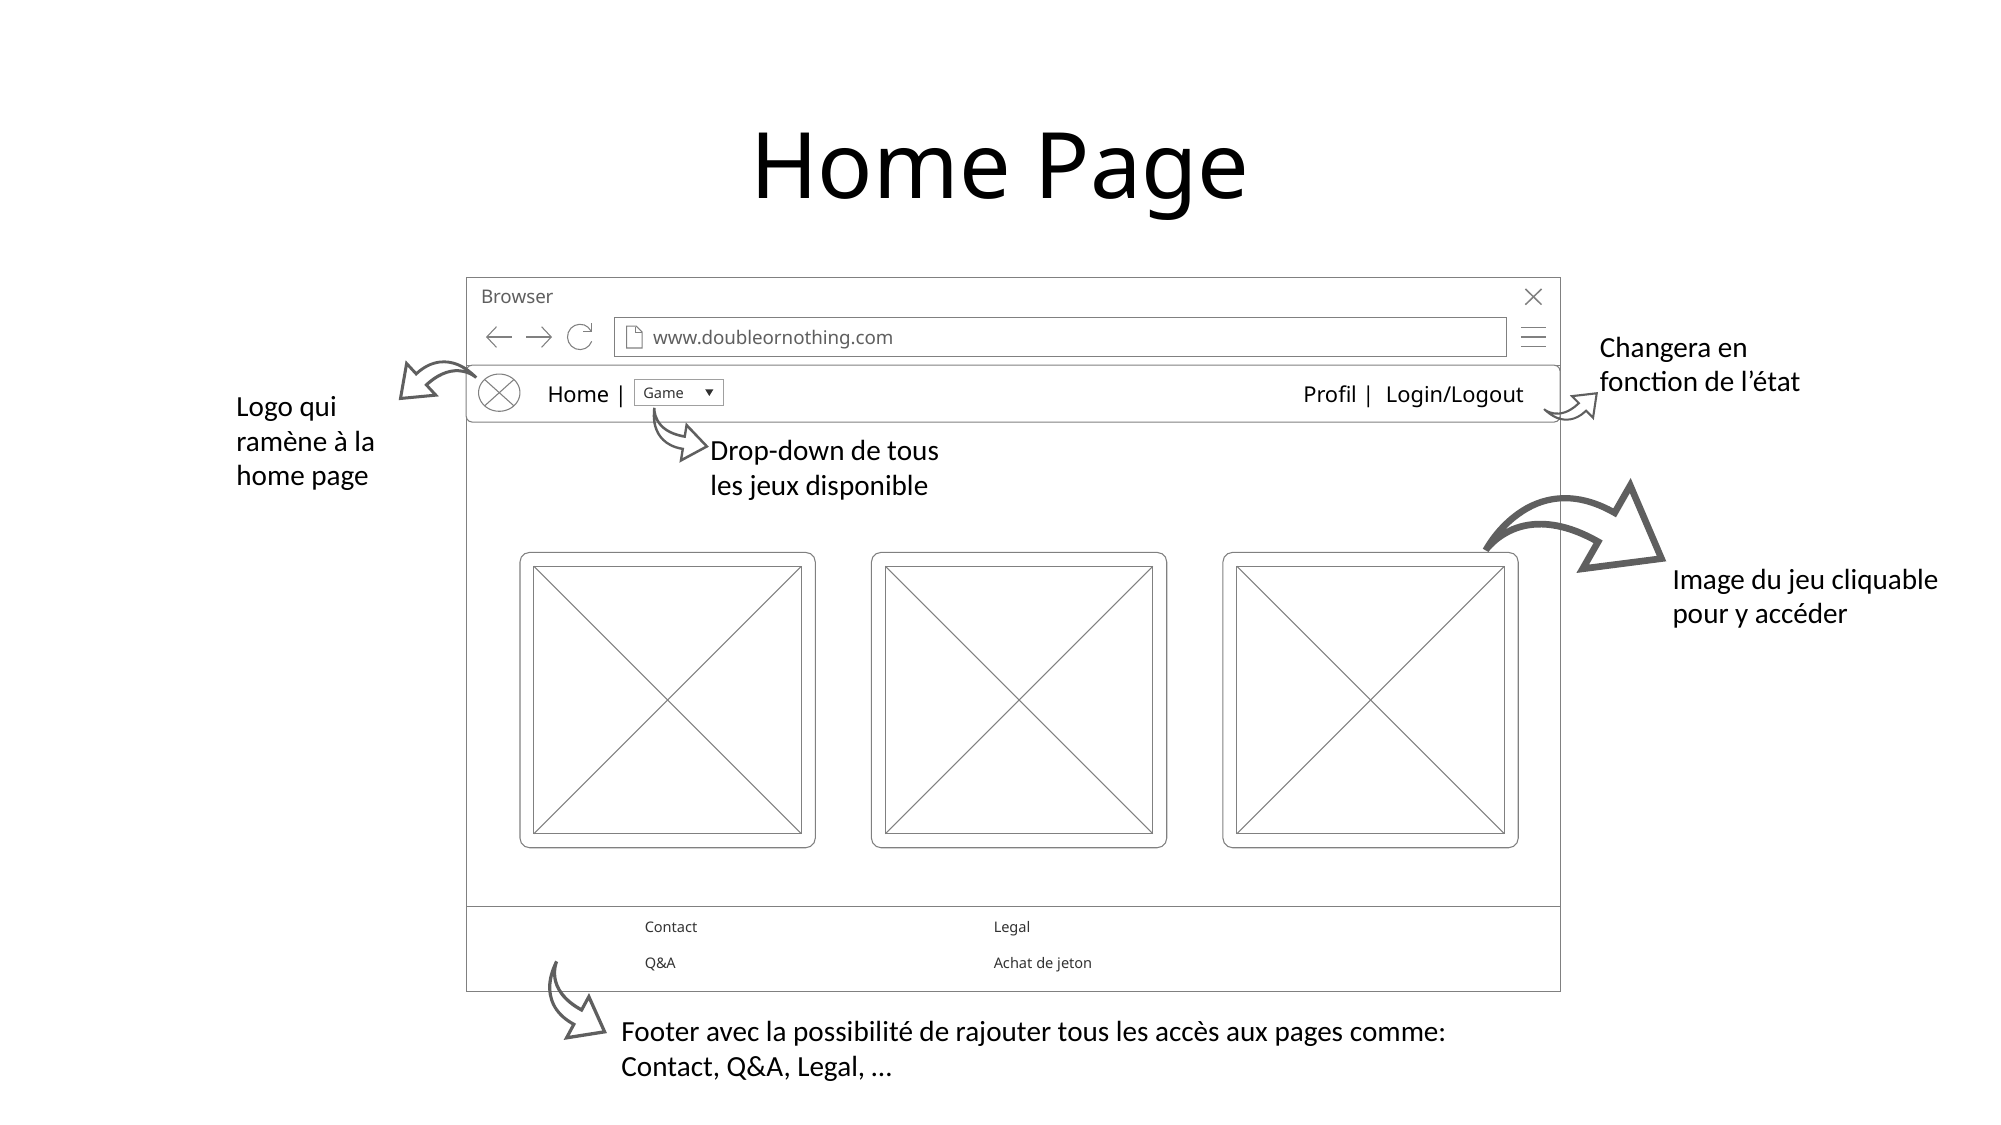

# Home Page
Browser
www.doubleornothing.com
Changera en fonction de l’état
 Home | Profil | Login/Logout
Logo qui ramène à la home page
Game
Drop-down de tous les jeux disponible
Image du jeu cliquable pour y accéder
Contact
Legal
Q&A
Achat de jeton
Footer avec la possibilité de rajouter tous les accès aux pages comme:
Contact, Q&A, Legal, …